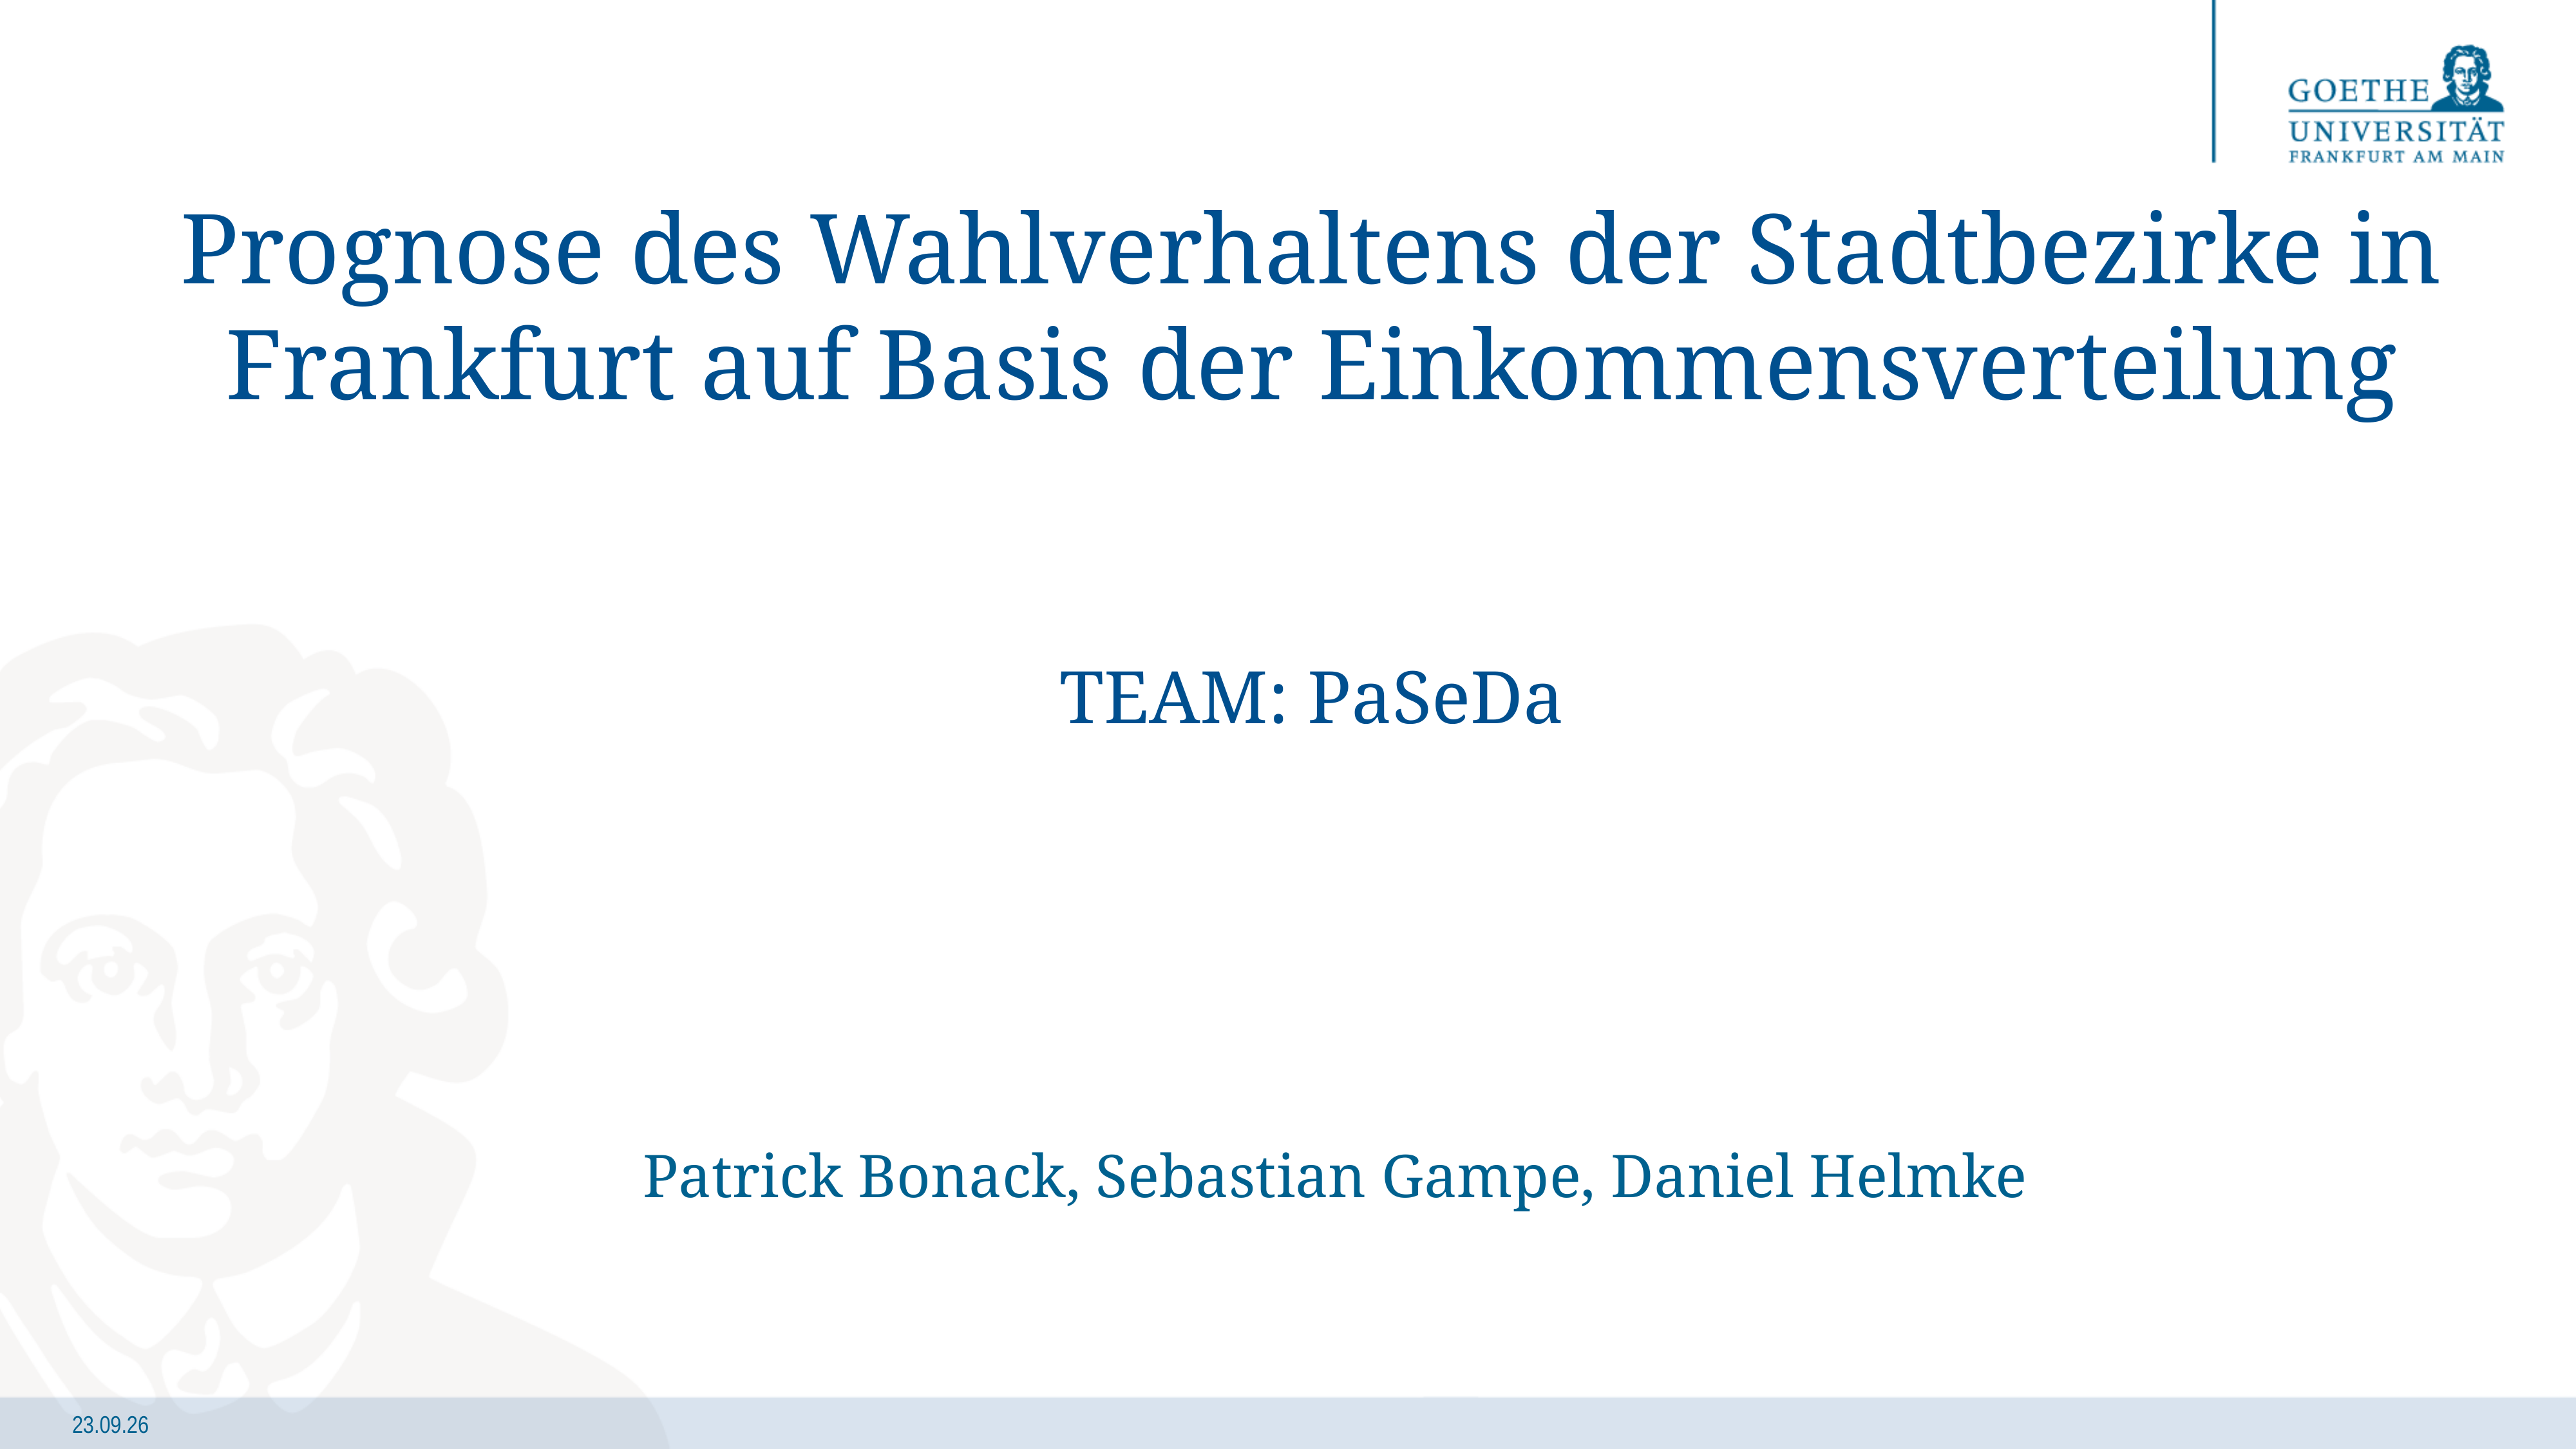

# Prognose des Wahlverhaltens der Stadtbezirke in Frankfurt auf Basis der Einkommensverteilung TEAM: PaSeDa
Patrick Bonack, Sebastian Gampe, Daniel Helmke